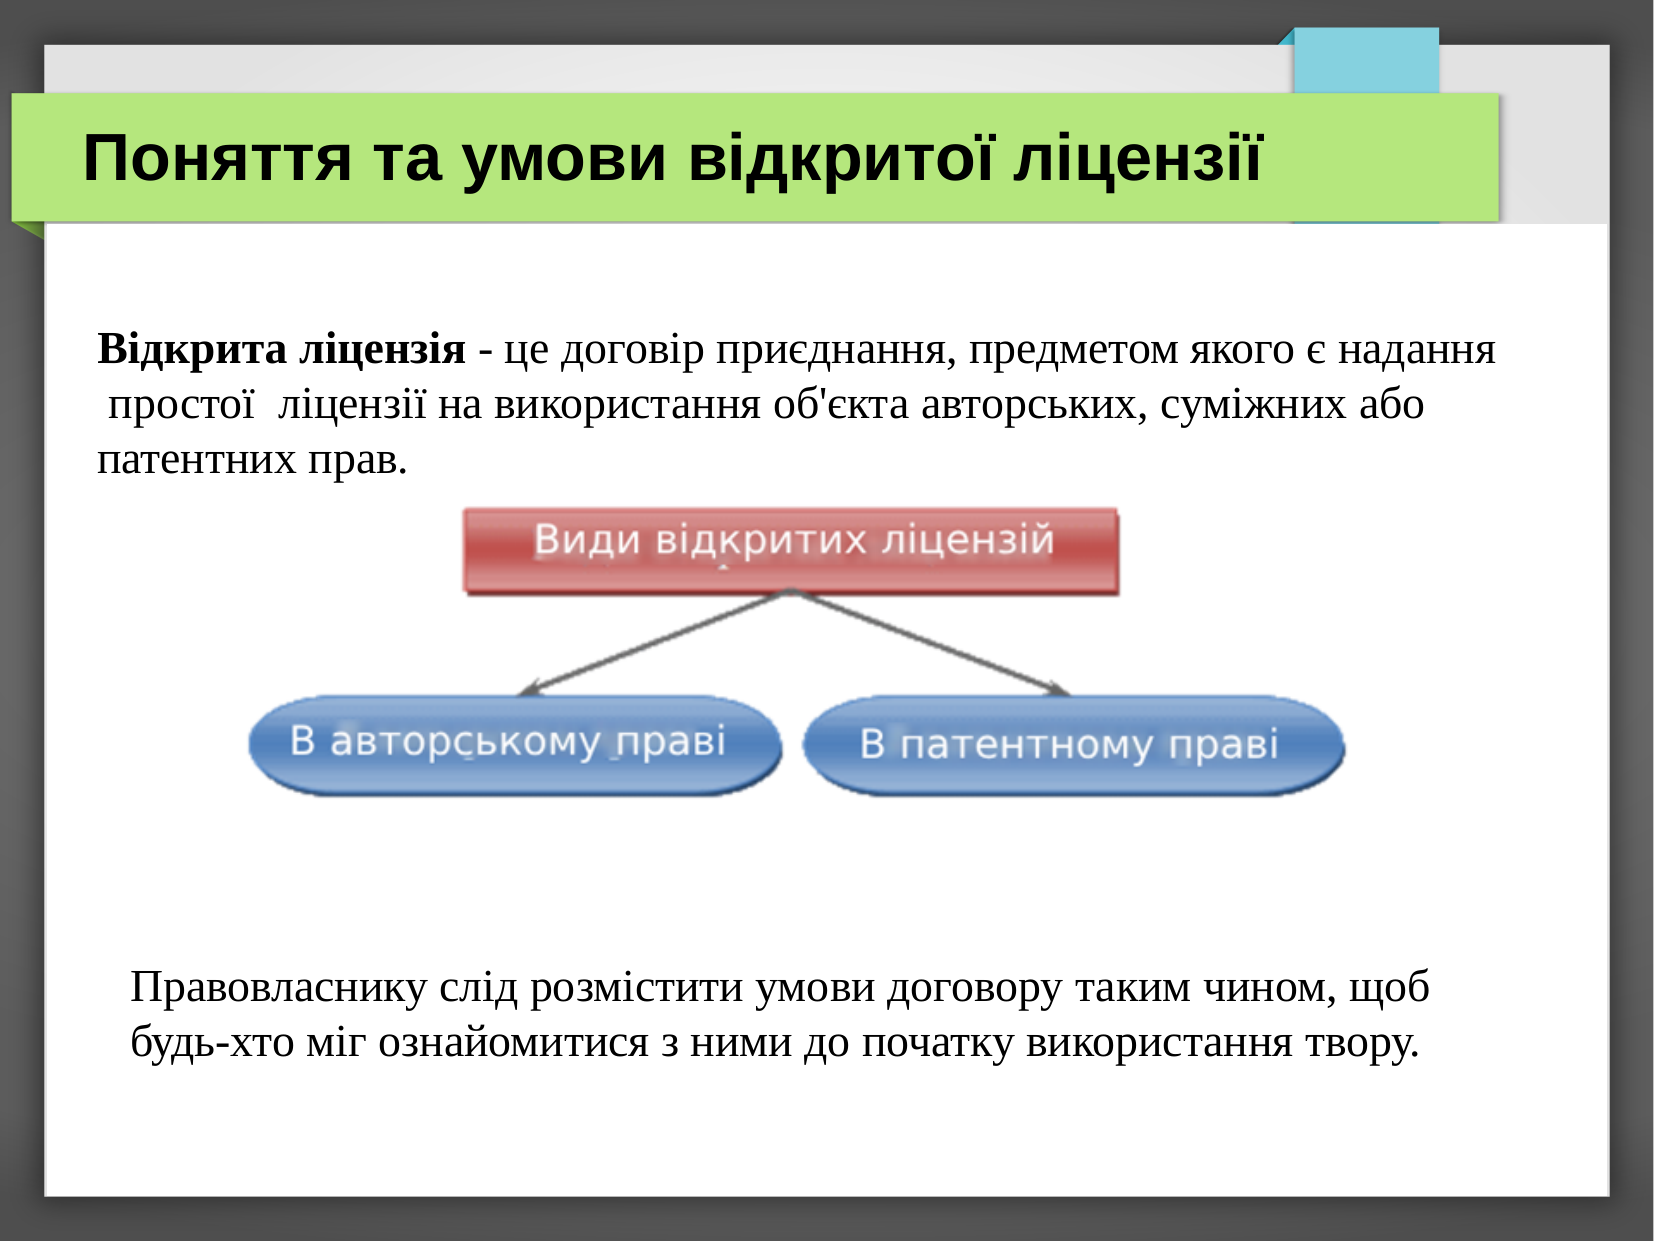

Поняття та умови відкритої ліцензії
Відкрита ліцензія - це договір приєднання, предметом якого є надання простої ліцензії на використання об'єкта авторських, суміжних або патентних прав.
Правовласнику слід розмістити умови договору таким чином, щоб будь-хто міг ознайомитися з ними до початку використання твору.